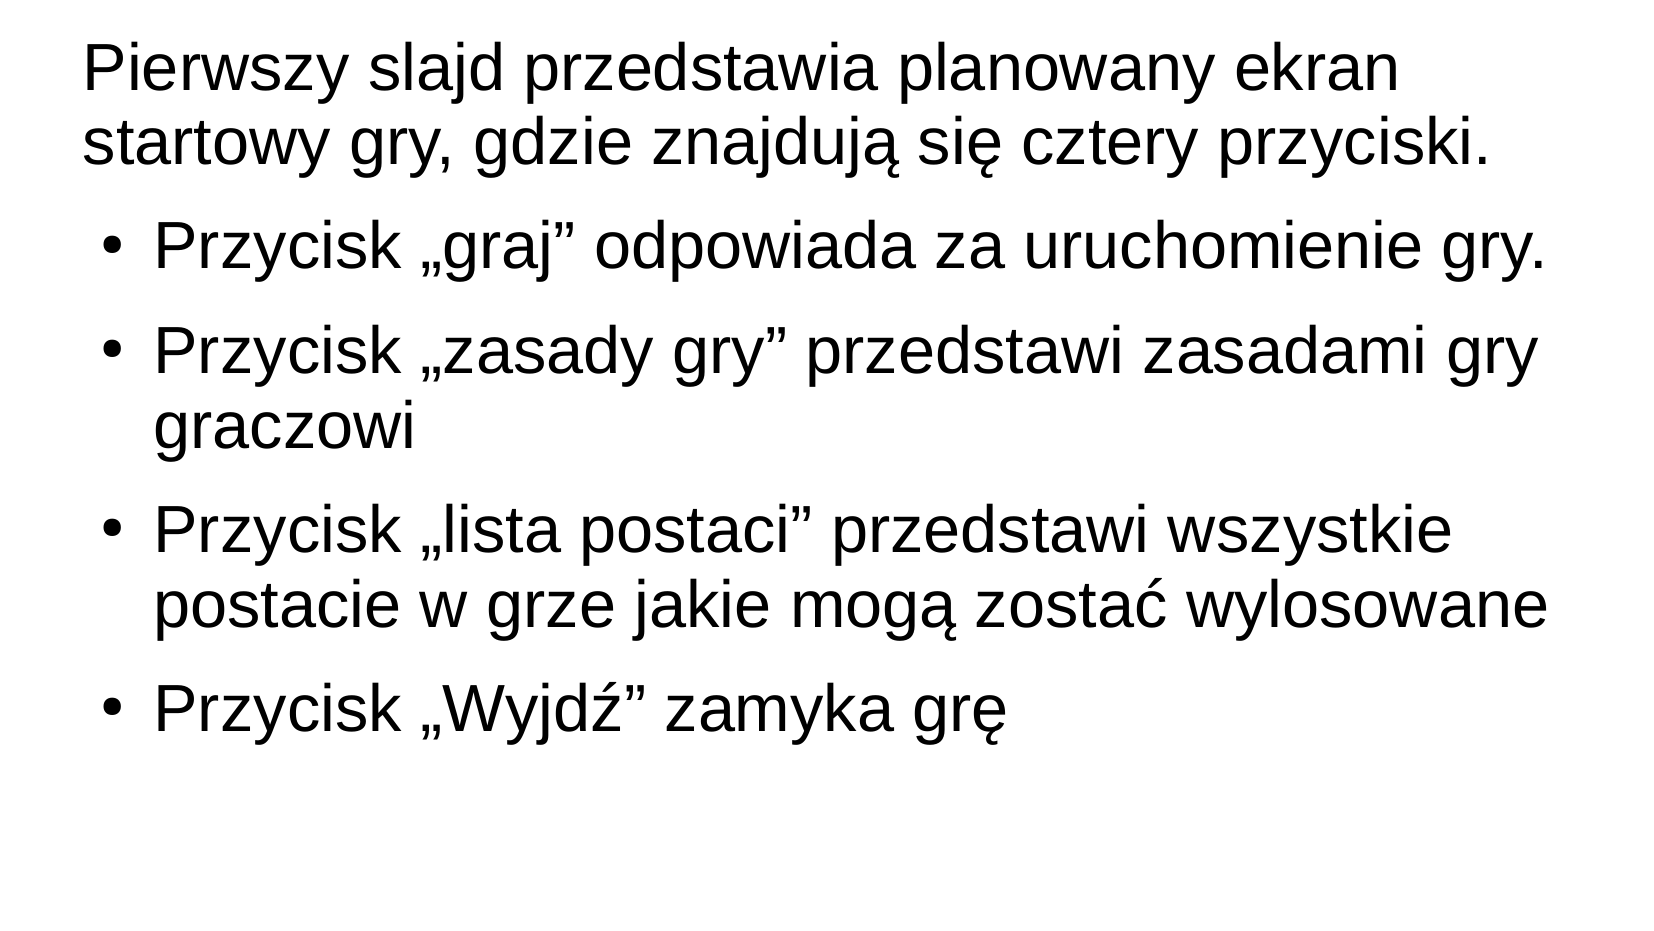

# Pierwszy slajd przedstawia planowany ekran startowy gry, gdzie znajdują się cztery przyciski.
Przycisk „graj” odpowiada za uruchomienie gry.
Przycisk „zasady gry” przedstawi zasadami gry graczowi
Przycisk „lista postaci” przedstawi wszystkie postacie w grze jakie mogą zostać wylosowane
Przycisk „Wyjdź” zamyka grę